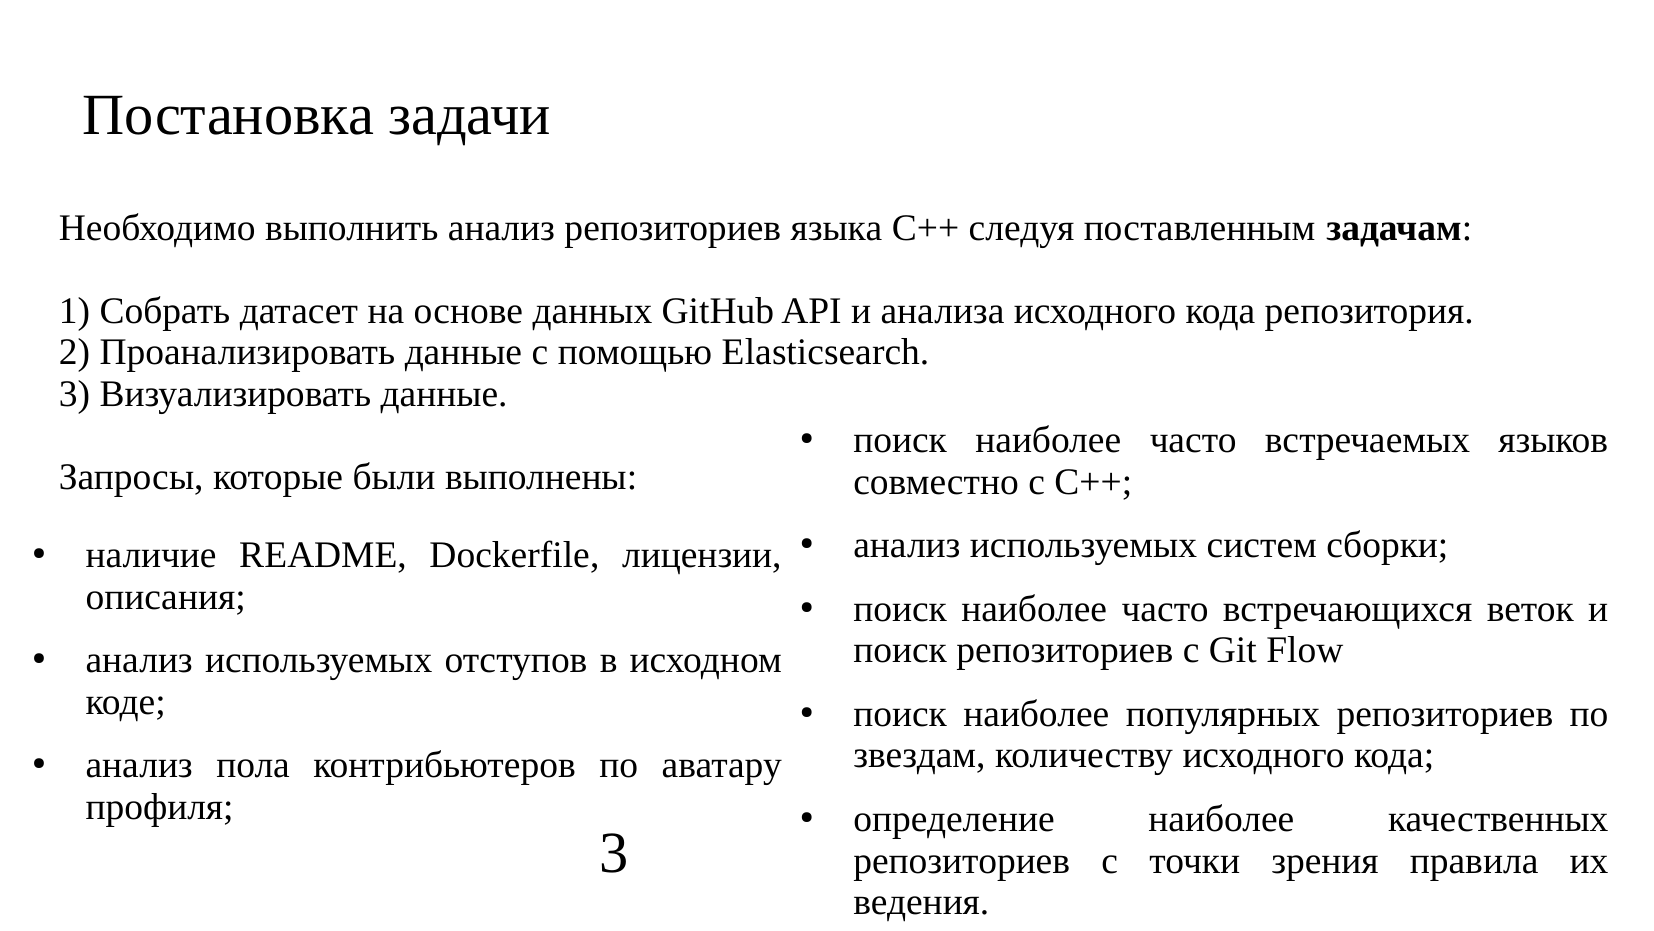

# Постановка задачи
Необходимо выполнить анализ репозиториев языка C++ следуя поставленным задачам:
1) Собрать датасет на основе данных GitHub API и анализа исходного кода репозитория.
2) Проанализировать данные с помощью Elasticsearch.
3) Визуализировать данные.
Запросы, которые были выполнены:
поиск наиболее часто встречаемых языков совместно с C++;
анализ используемых систем сборки;
поиск наиболее часто встречающихся веток и поиск репозиториев с Git Flow
поиск наиболее популярных репозиториев по звездам, количеству исходного кода;
определение наиболее качественных репозиториев с точки зрения правила их ведения.
наличие README, Dockerfile, лицензии, описания;
анализ используемых отступов в исходном коде;
анализ пола контрибьютеров по аватару профиля;